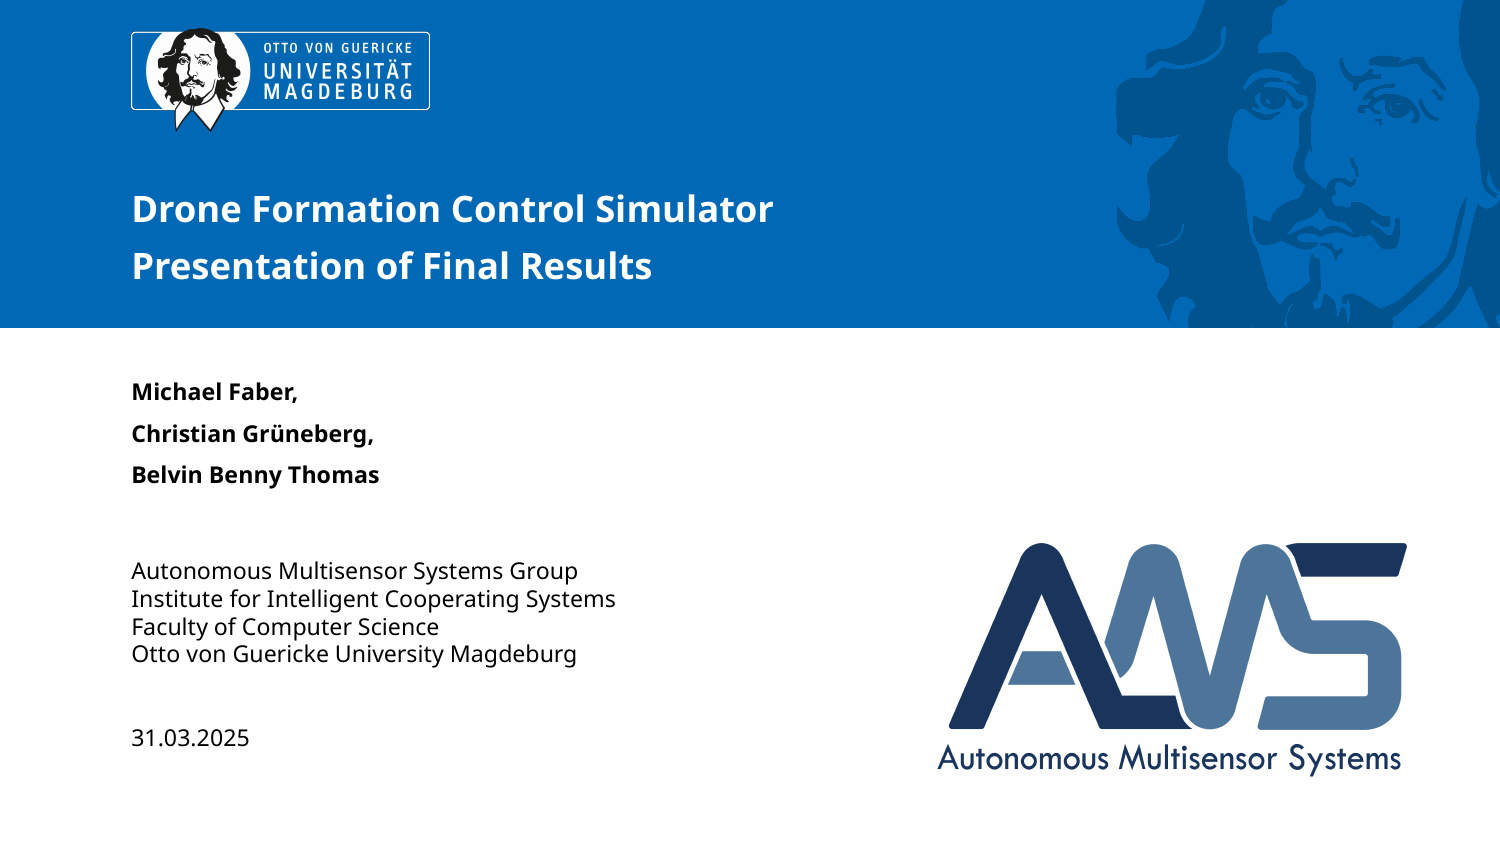

Drone Formation Control Simulator
# Presentation of Final Results
Michael Faber,
Christian Grüneberg,
Belvin Benny Thomas
Autonomous Multisensor Systems Group
Institute for Intelligent Cooperating Systems
Faculty of Computer Science
Otto von Guericke University Magdeburg
31.03.2025